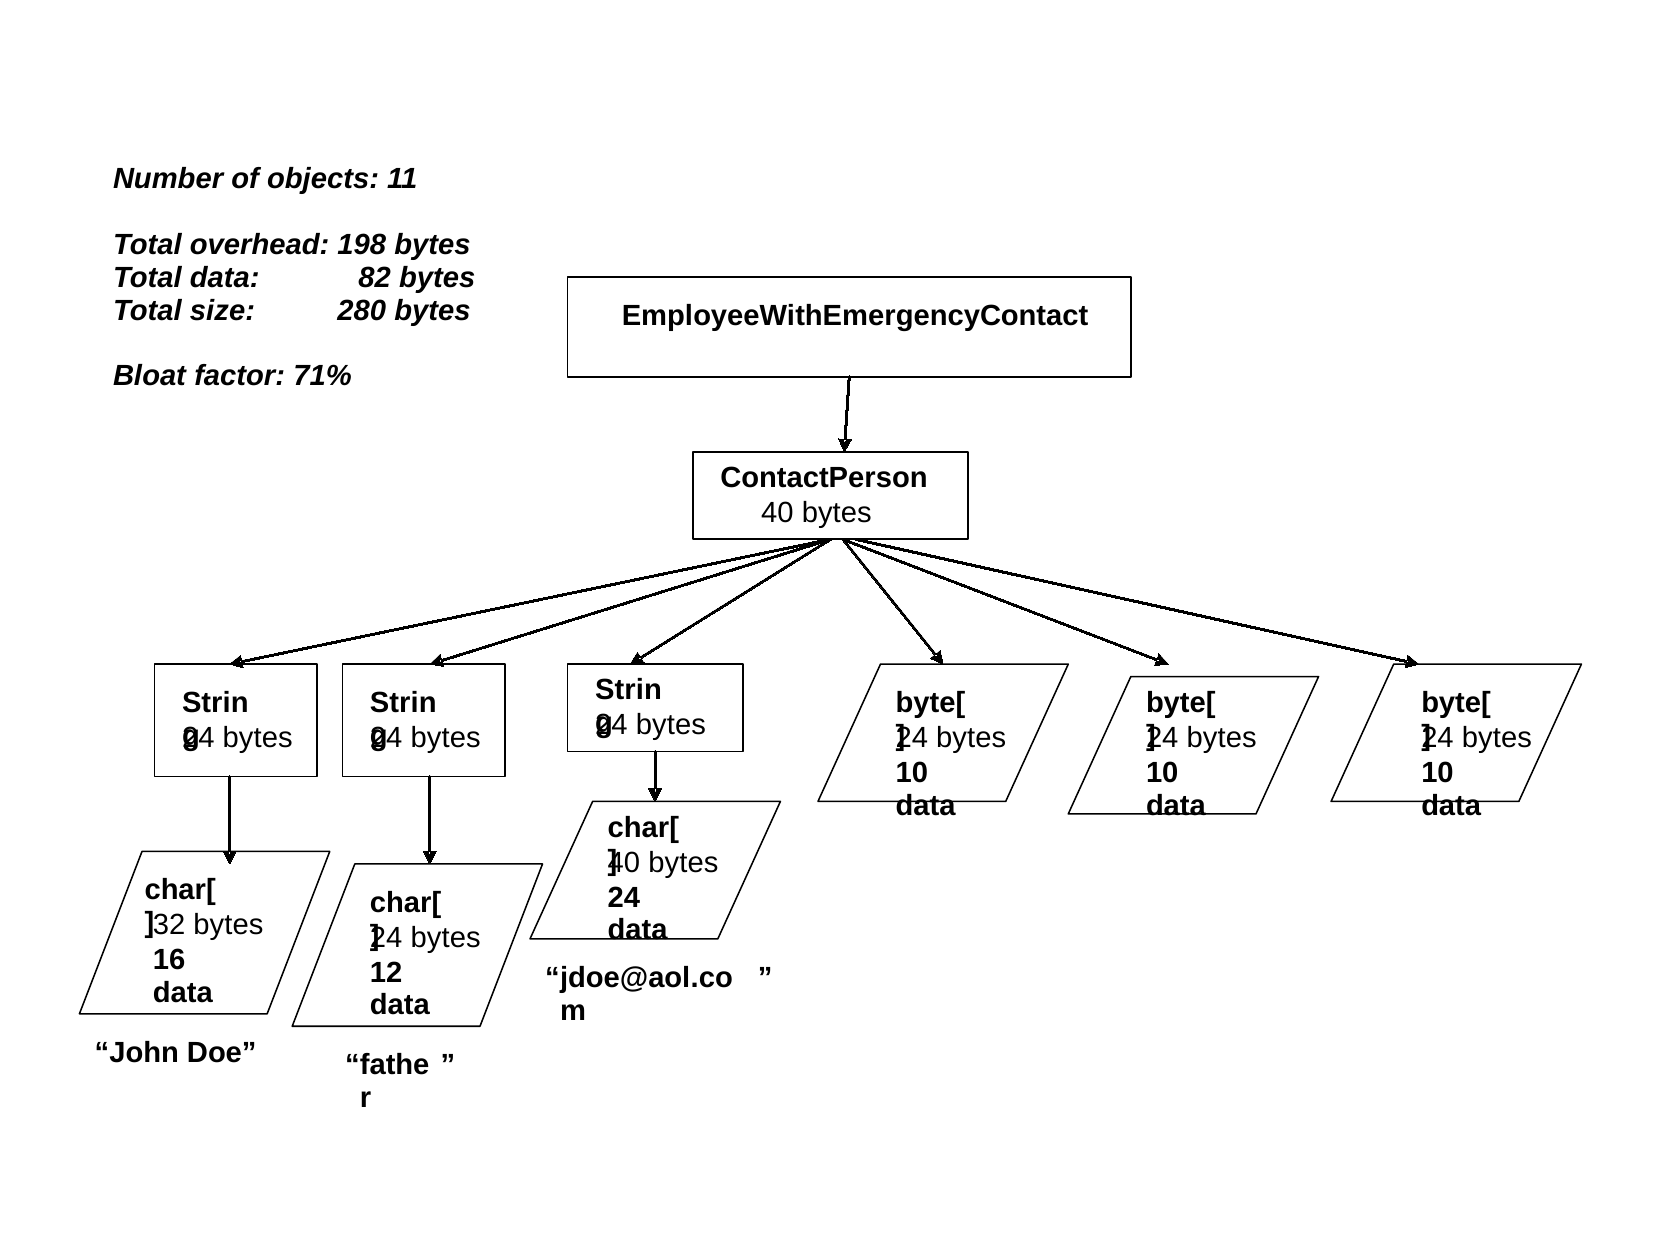

Number of objects: 11
Total overhead: 198 bytes
Total data: 82 bytes
Total size: 280 bytes
Bloat factor: 71%
EmployeeWithEmergencyContact
ContactPerson
40 bytes
String
String
String
byte[]
byte[]
byte[]
24 bytes
24 bytes
24 bytes
24 bytes
24 bytes
24 bytes
10 data
10 data
10 data
char[]
40 bytes
char[]
24 data
char[]
32 bytes
24 bytes
16 data
12 data
“
jdoe@aol.com
”
“
John Doe
”
“
father
”